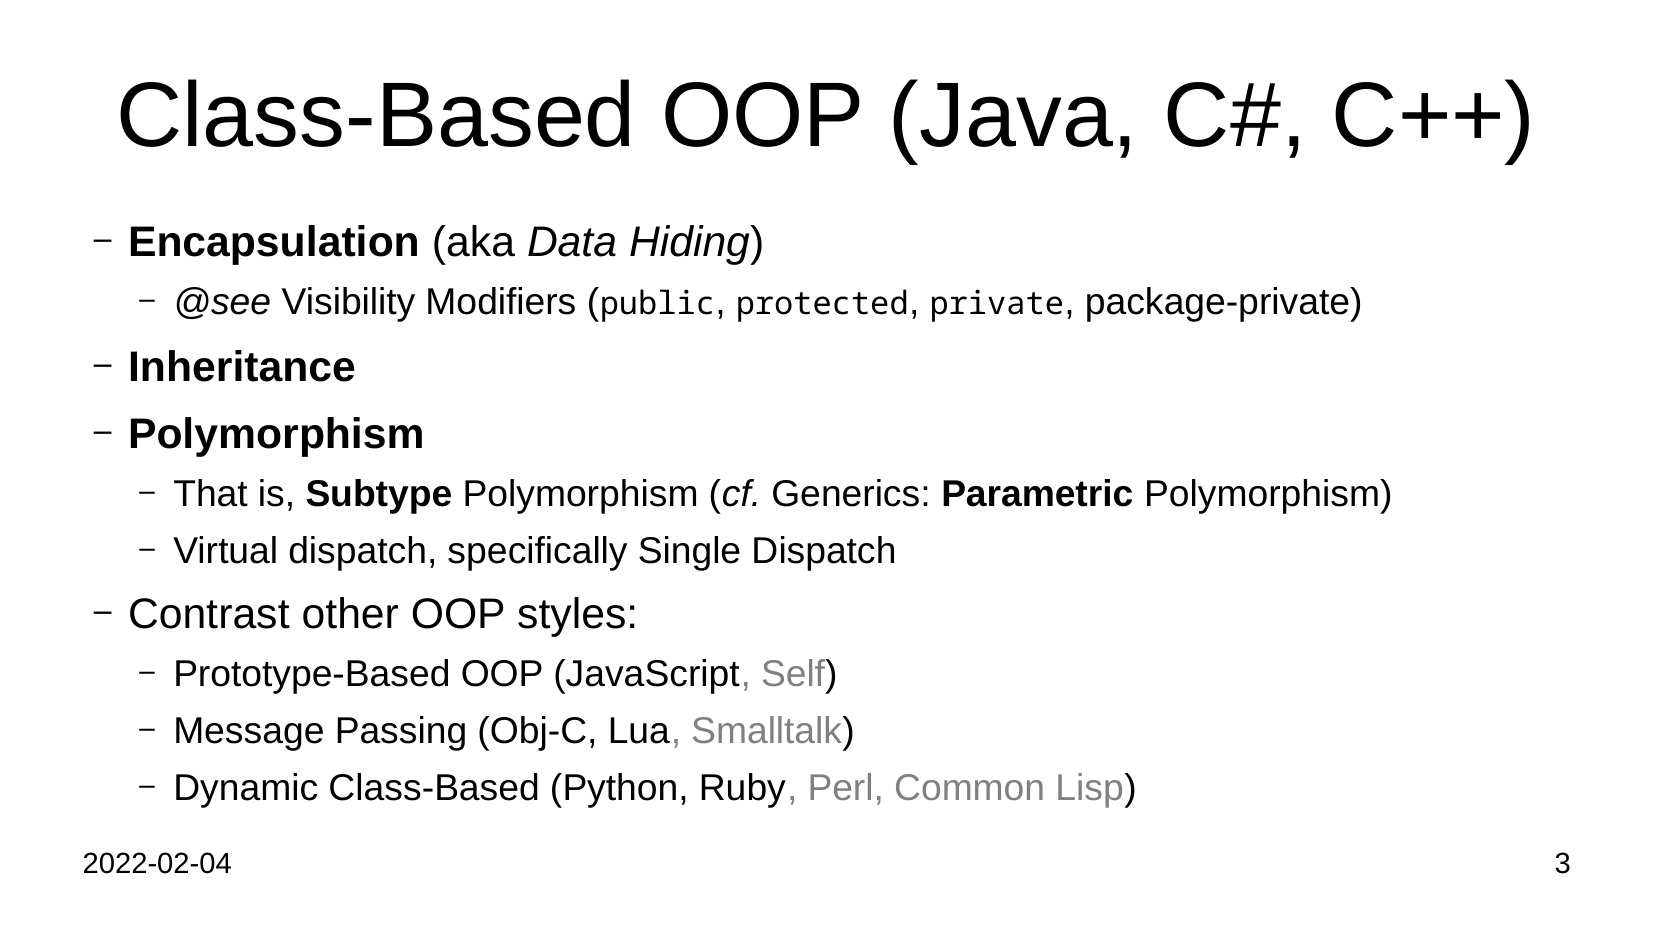

# Class-Based OOP (Java, C#, C++)
Encapsulation (aka Data Hiding)
@see Visibility Modifiers (public, protected, private, package-private)
Inheritance
Polymorphism
That is, Subtype Polymorphism (cf. Generics: Parametric Polymorphism)
Virtual dispatch, specifically Single Dispatch
Contrast other OOP styles:
Prototype-Based OOP (JavaScript, Self)
Message Passing (Obj-C, Lua, Smalltalk)
Dynamic Class-Based (Python, Ruby, Perl, Common Lisp)
2022-02-04
3